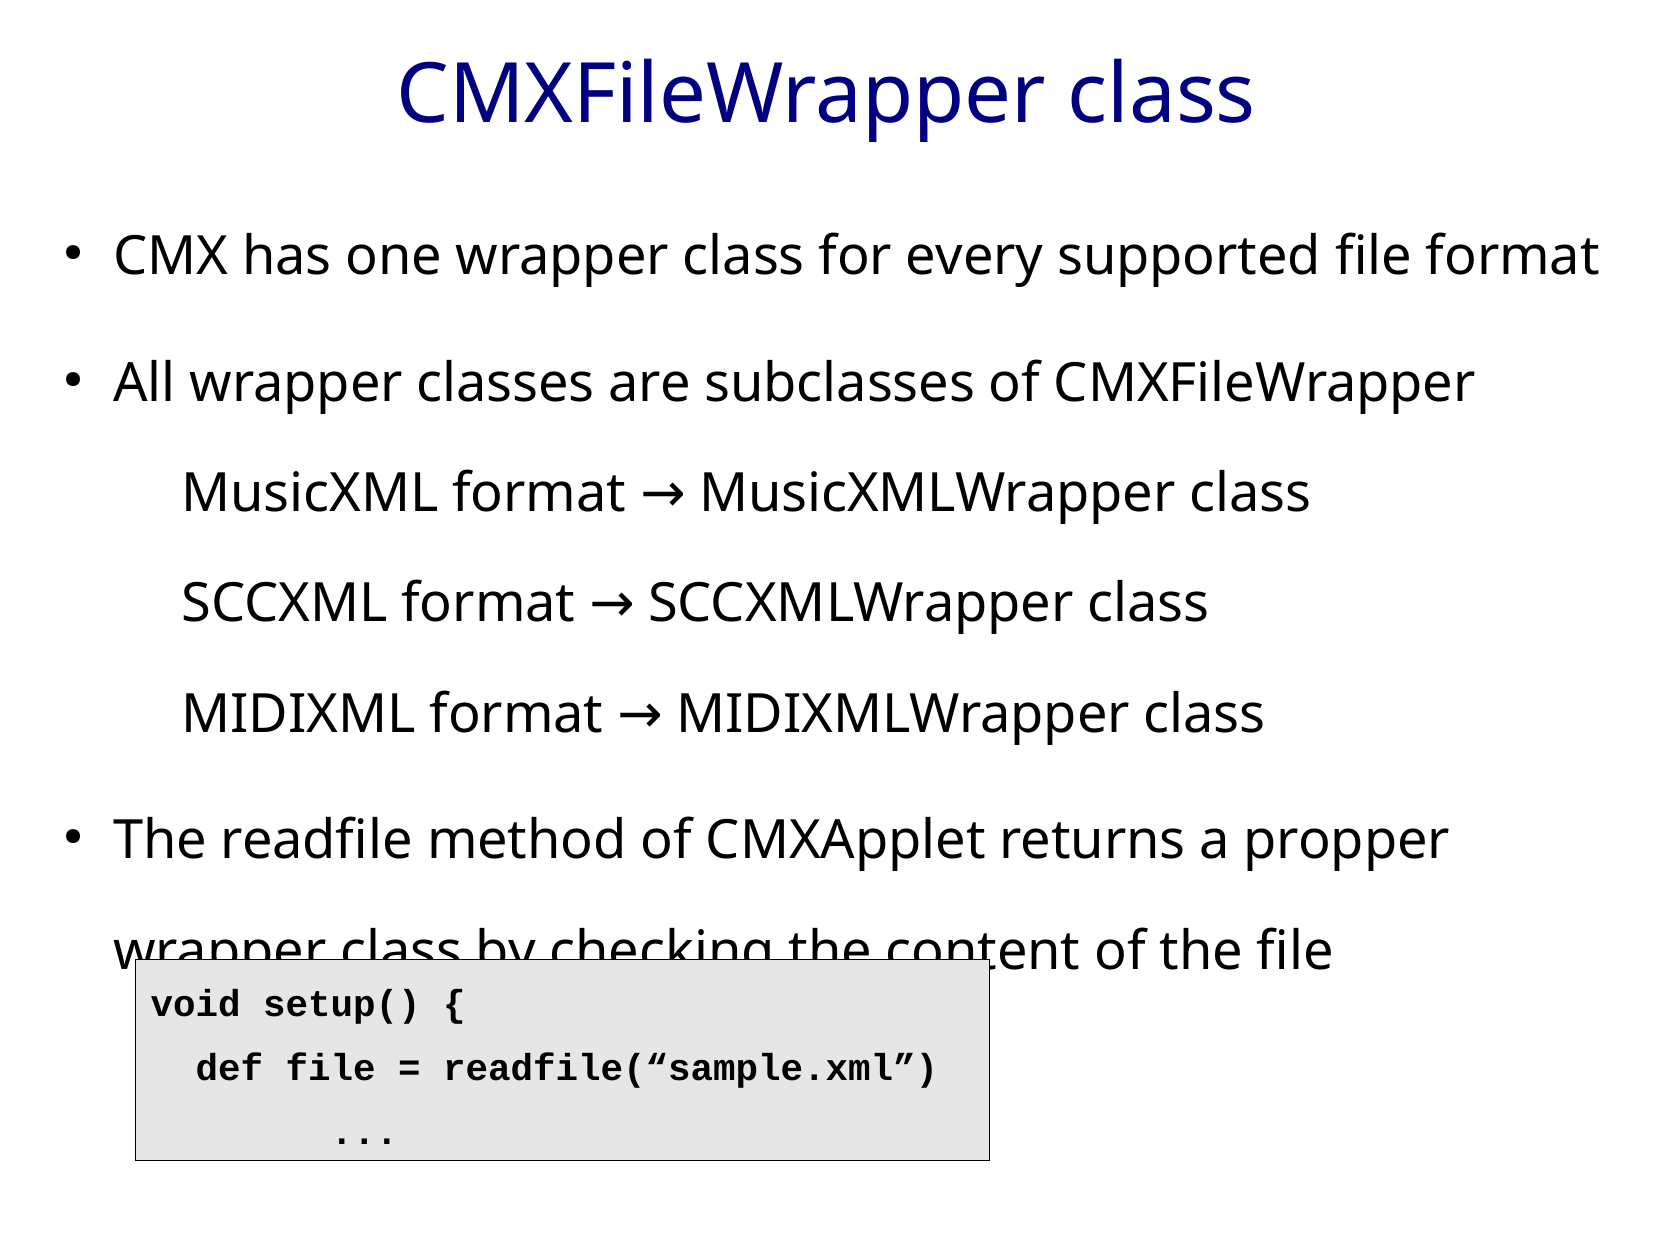

# CMXFileWrapper class
CMX has one wrapper class for every supported file format
All wrapper classes are subclasses of CMXFileWrapper　 	MusicXML format → MusicXMLWrapper class
	SCCXML format → SCCXMLWrapper class
	MIDIXML format → MIDIXMLWrapper class
The readfile method of CMXApplet returns a propper wrapper class by checking the content of the file
void setup() {
 def file = readfile(“sample.xml”)
 ...